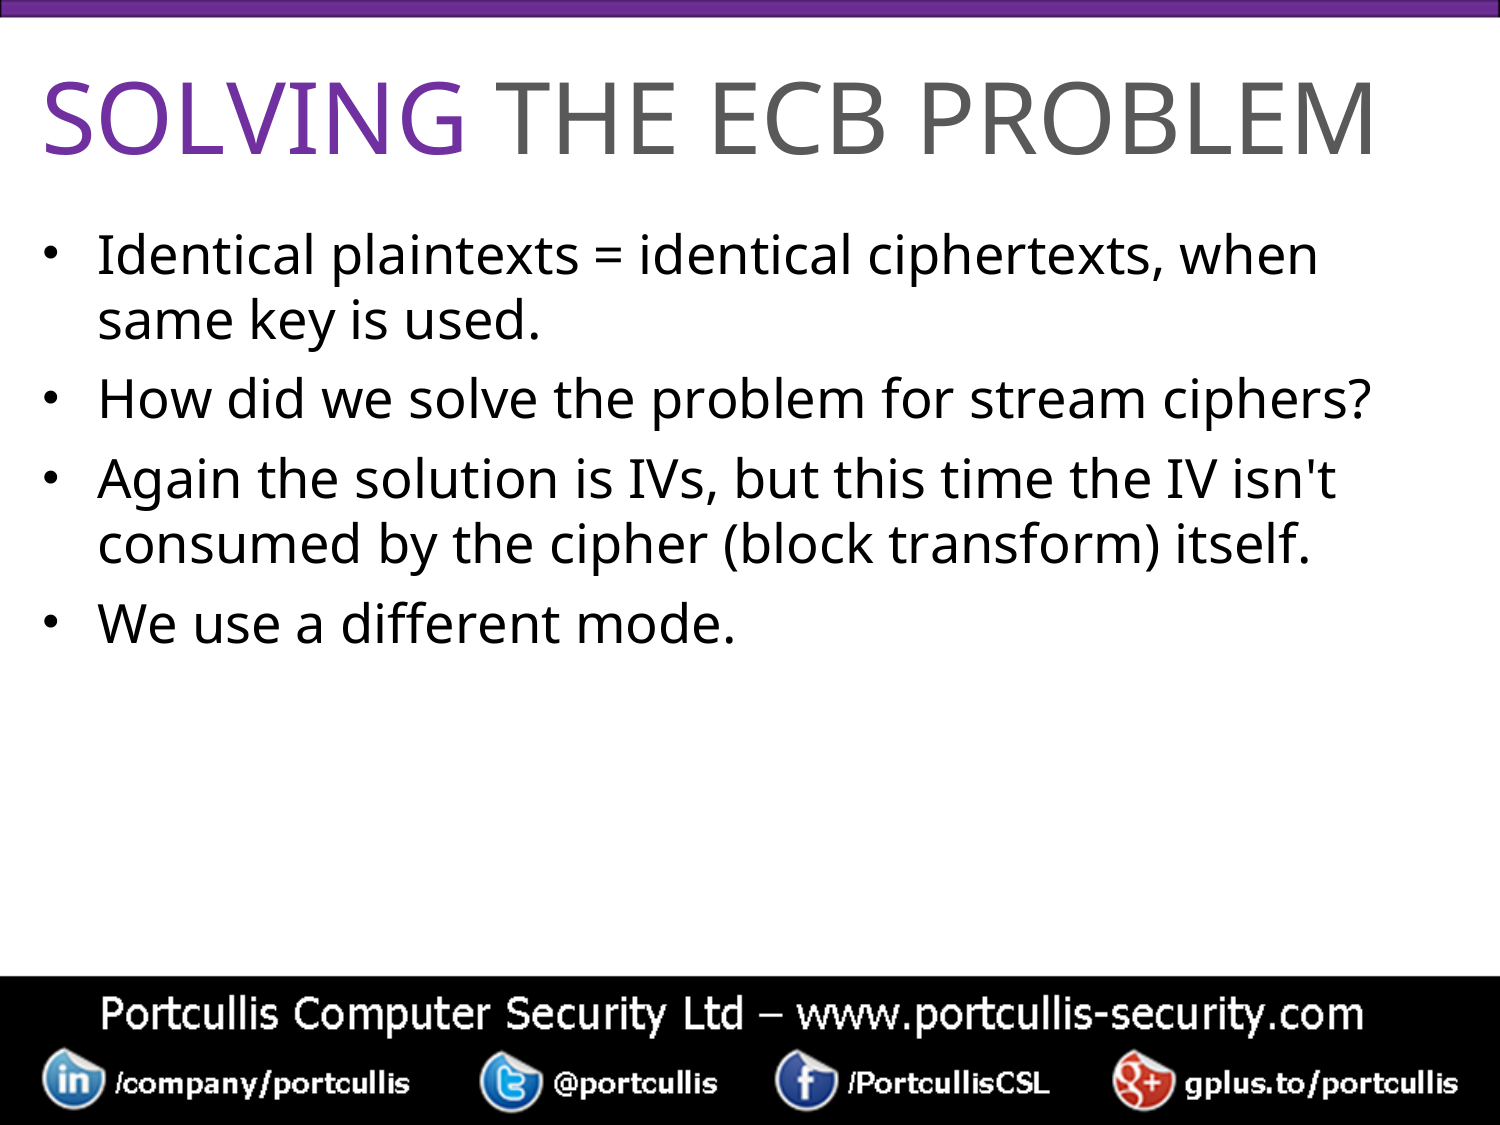

# SOLVING THE ECB PROBLEM
Identical plaintexts = identical ciphertexts, when same key is used.
How did we solve the problem for stream ciphers?
Again the solution is IVs, but this time the IV isn't consumed by the cipher (block transform) itself.
We use a different mode.